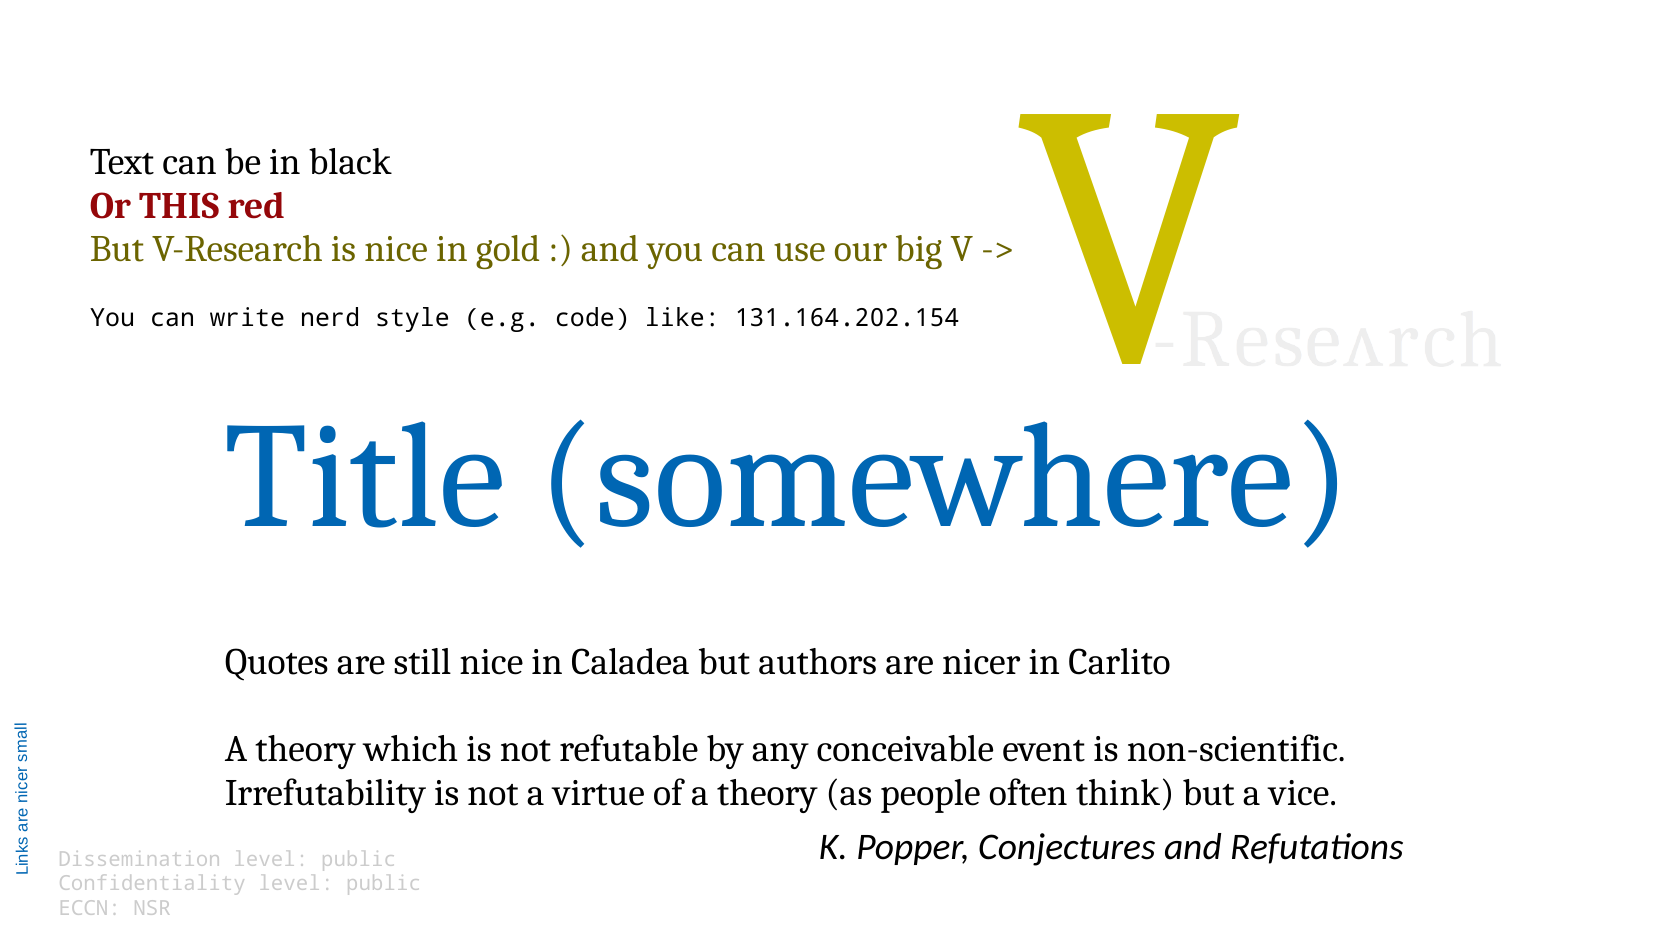

Text can be in black
Or THIS red
But V-Research is nice in gold :) and you can use our big V ->
You can write nerd style (e.g. code) like: 131.164.202.154
Title (somewhere)
Links are nicer small
Quotes are still nice in Caladea but authors are nicer in Carlito
A theory which is not refutable by any conceivable event is non-scientific. Irrefutability is not a virtue of a theory (as people often think) but a vice.
K. Popper, Conjectures and Refutations
Dissemination level: public
Confidentiality level: public
ECCN: NSR